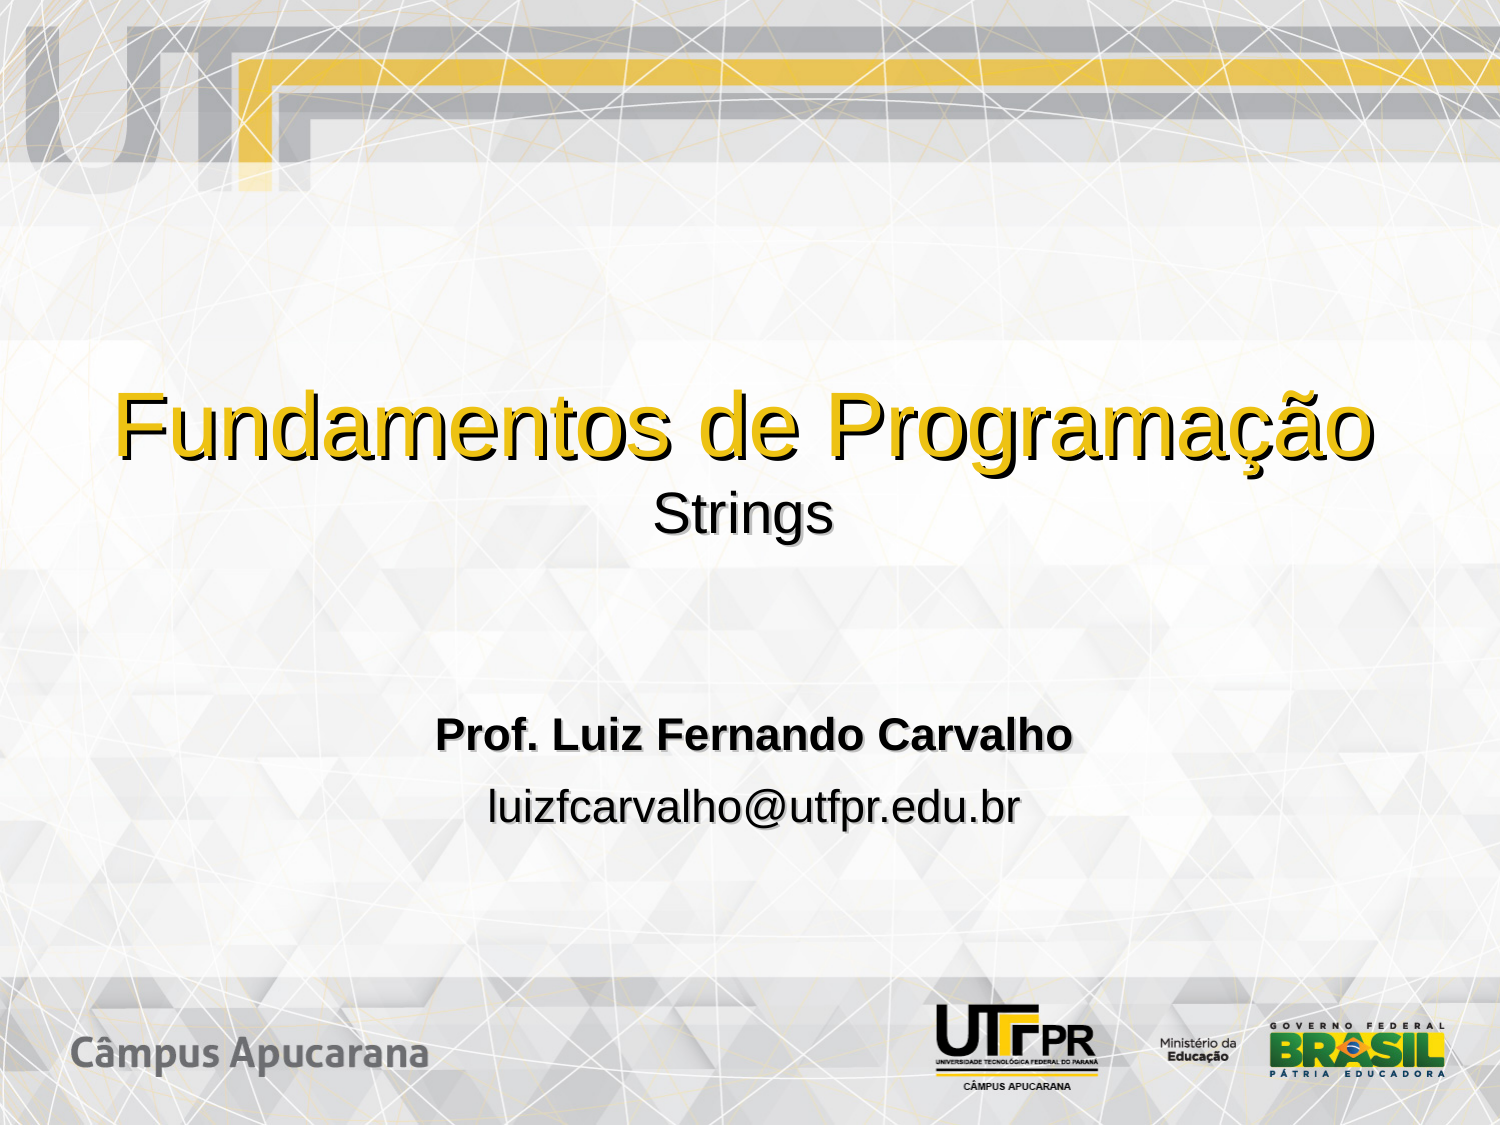

# Fundamentos de Programação Strings
Prof. Luiz Fernando Carvalho
luizfcarvalho@utfpr.edu.br